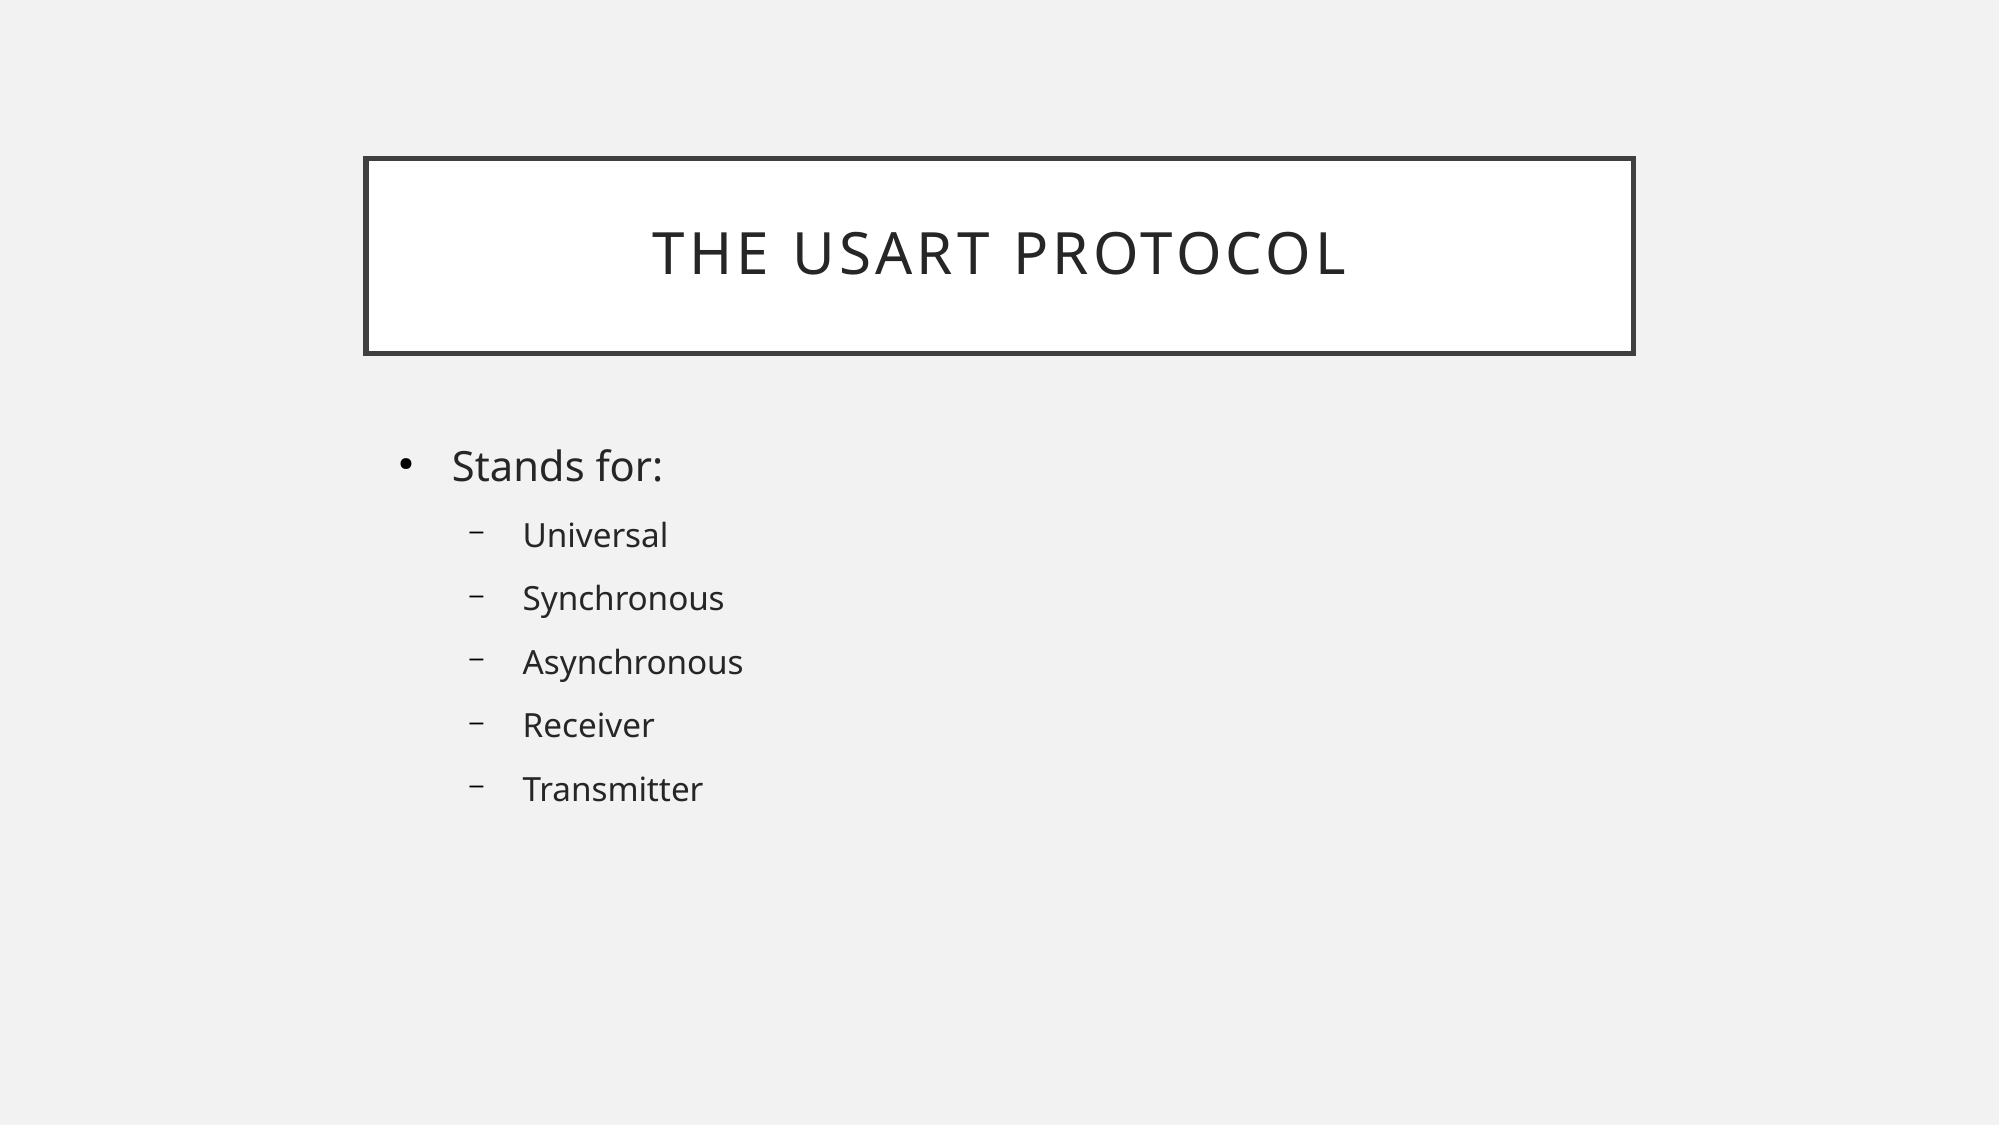

# The USART protocol
Stands for:
Universal
Synchronous
Asynchronous
Receiver
Transmitter